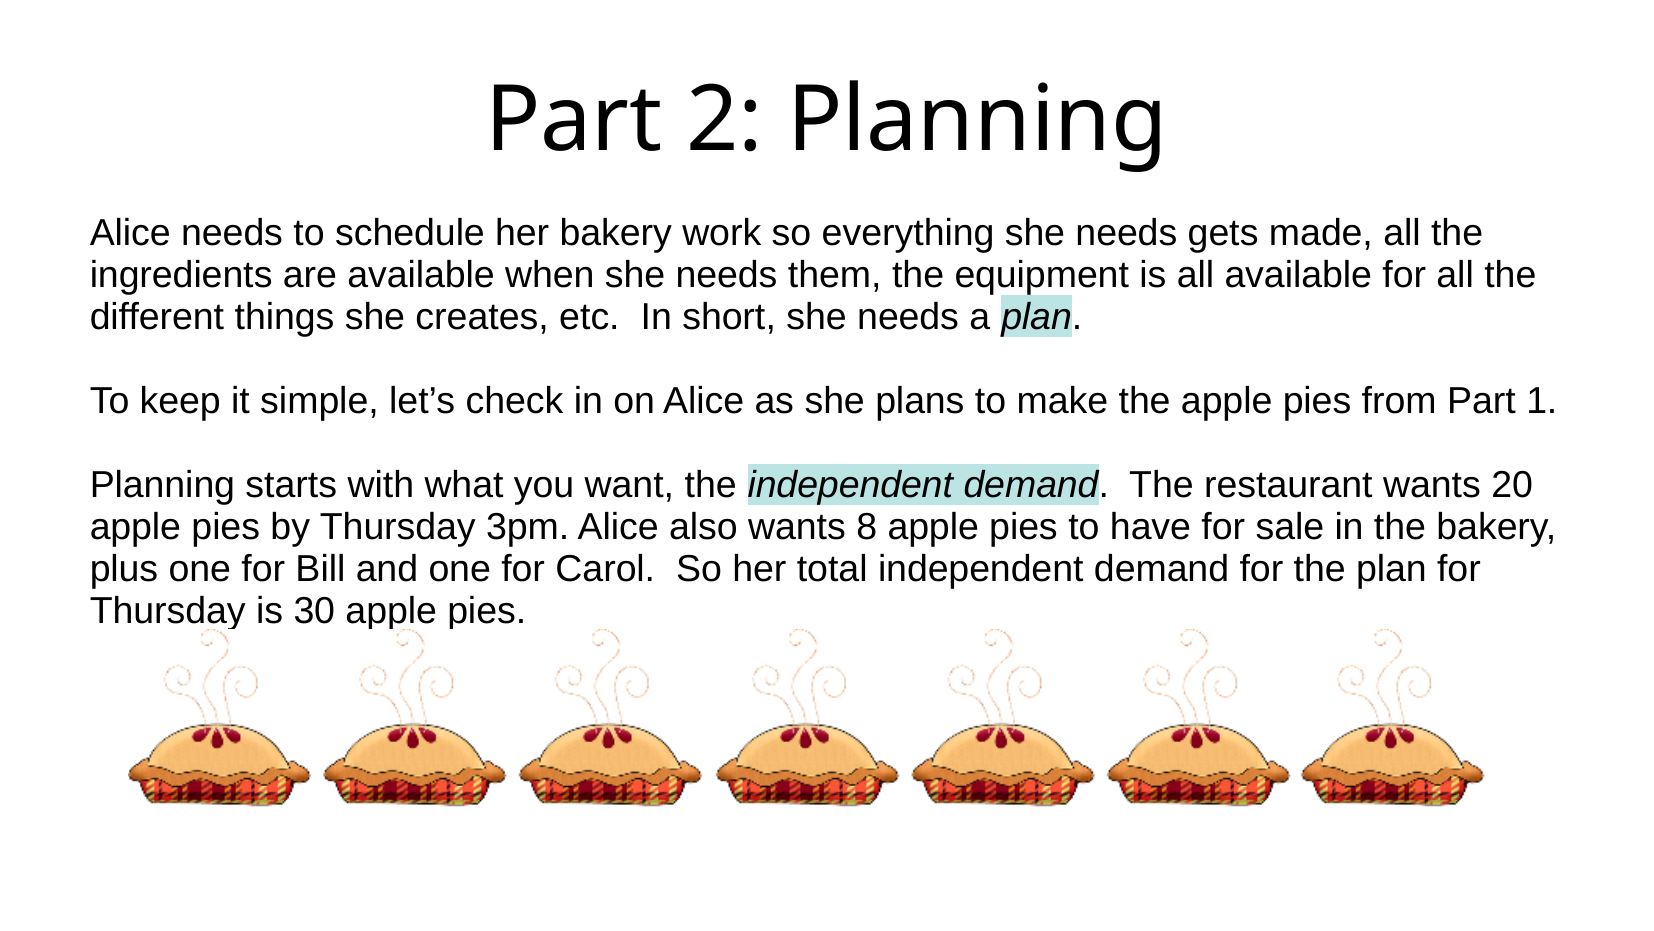

# Part 2: Planning
Alice needs to schedule her bakery work so everything she needs gets made, all the ingredients are available when she needs them, the equipment is all available for all the different things she creates, etc. In short, she needs a plan.
To keep it simple, let’s check in on Alice as she plans to make the apple pies from Part 1.
Planning starts with what you want, the independent demand. The restaurant wants 20 apple pies by Thursday 3pm. Alice also wants 8 apple pies to have for sale in the bakery, plus one for Bill and one for Carol. So her total independent demand for the plan for Thursday is 30 apple pies.